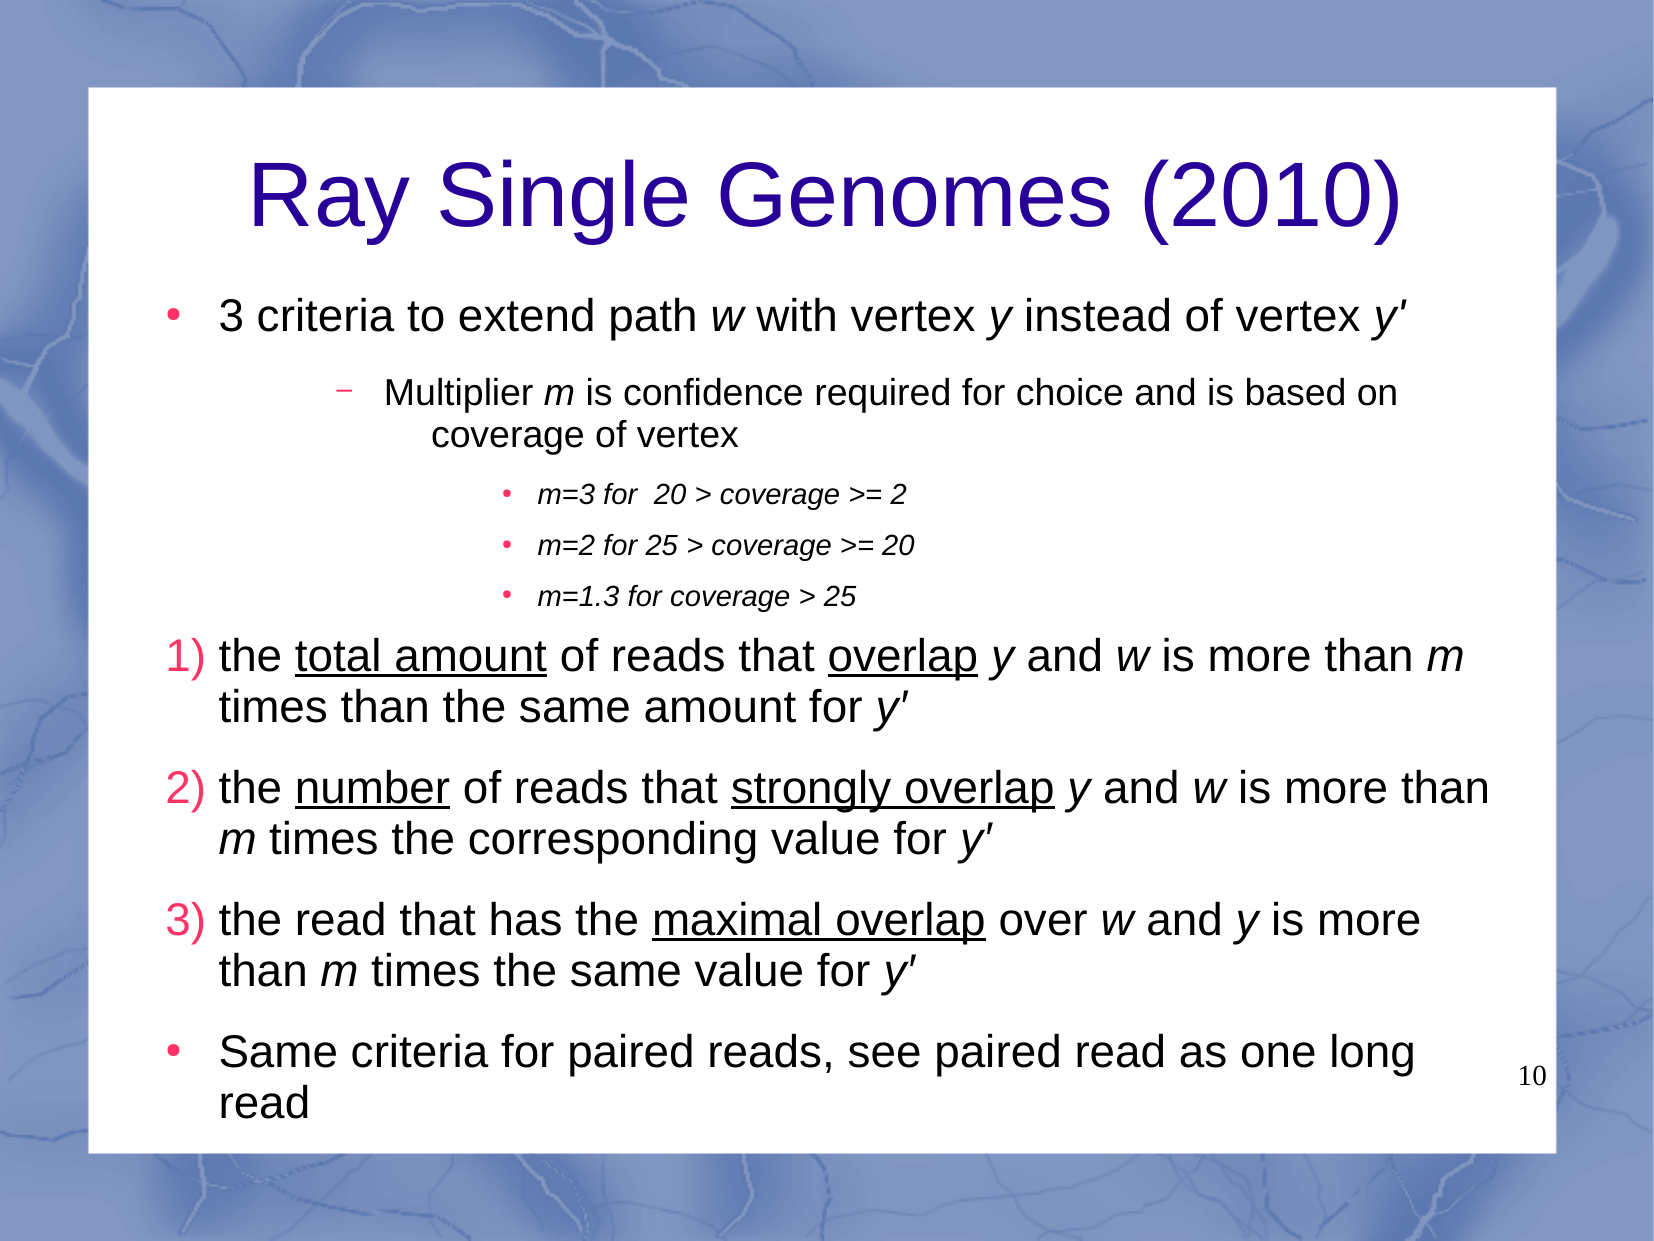

# Ray Single Genomes (2010)
3 criteria to extend path w with vertex y instead of vertex y'
Multiplier m is confidence required for choice and is based on coverage of vertex
m=3 for 20 > coverage >= 2
m=2 for 25 > coverage >= 20
m=1.3 for coverage > 25
the total amount of reads that overlap y and w is more than m times than the same amount for y′
the number of reads that strongly overlap y and w is more than m times the corresponding value for y′
the read that has the maximal overlap over w and y is more than m times the same value for y′
Same criteria for paired reads, see paired read as one long read
10